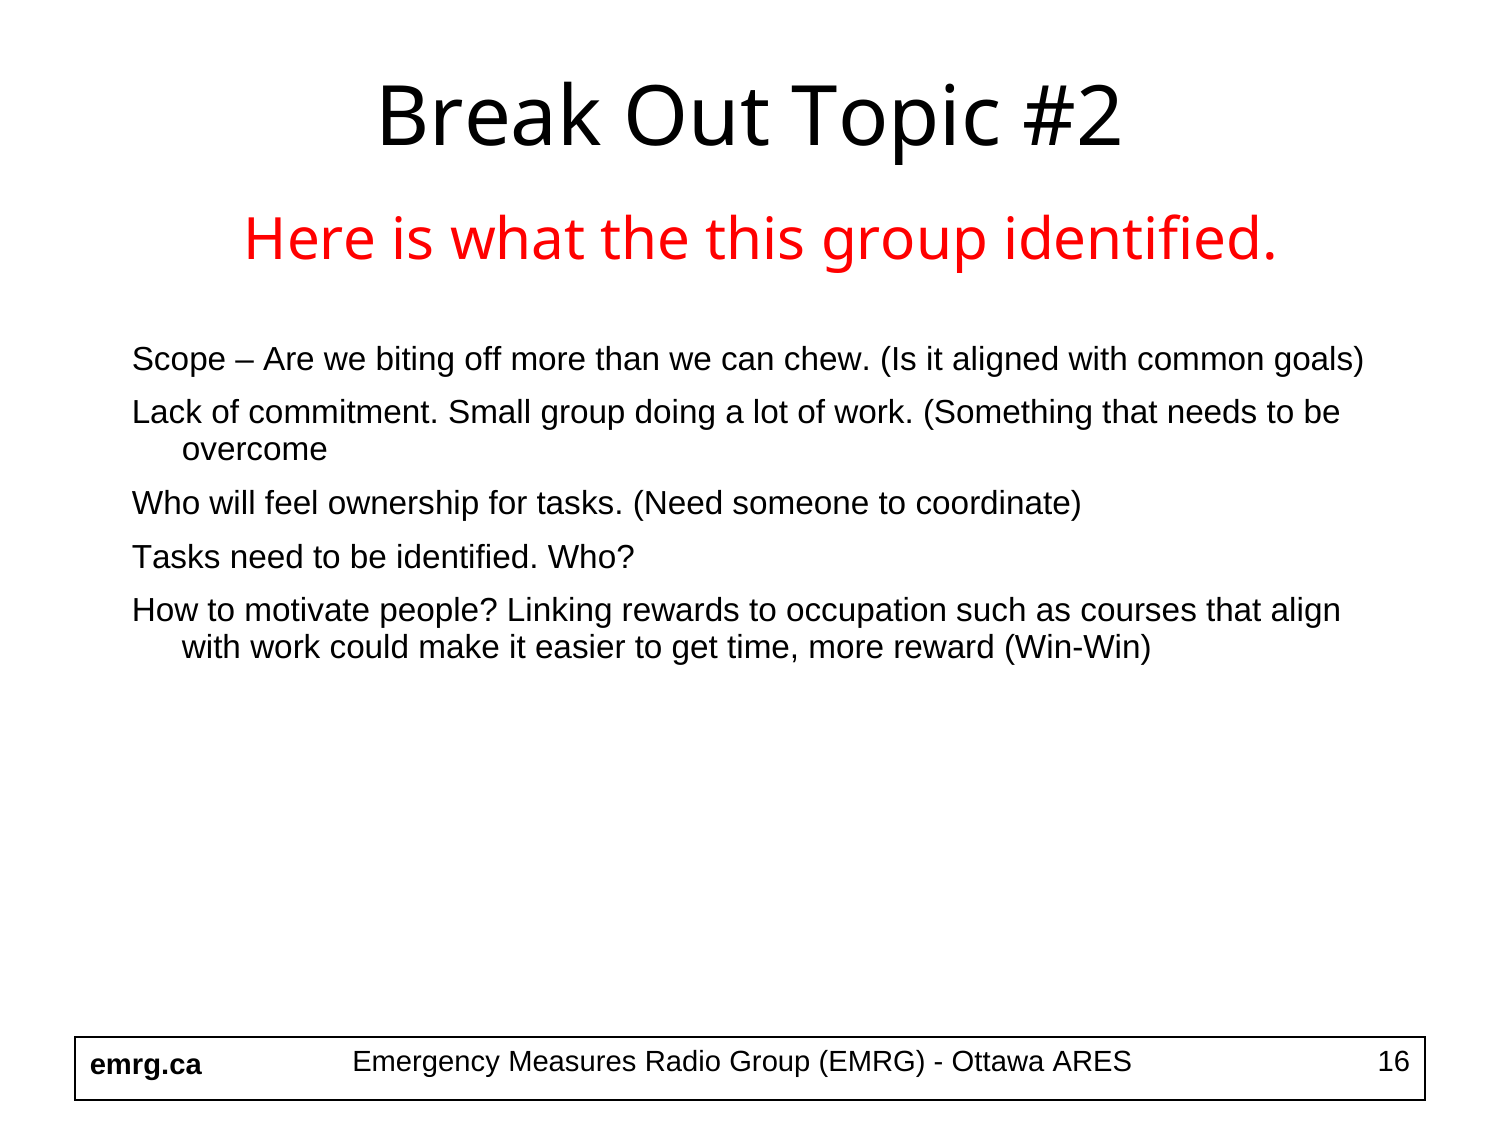

# Break Out Topic #2 Here is what the this group identified.
Scope – Are we biting off more than we can chew. (Is it aligned with common goals)
Lack of commitment. Small group doing a lot of work. (Something that needs to be overcome
Who will feel ownership for tasks. (Need someone to coordinate)
Tasks need to be identified. Who?
How to motivate people? Linking rewards to occupation such as courses that align with work could make it easier to get time, more reward (Win-Win)
Emergency Measures Radio Group (EMRG) - Ottawa ARES
16